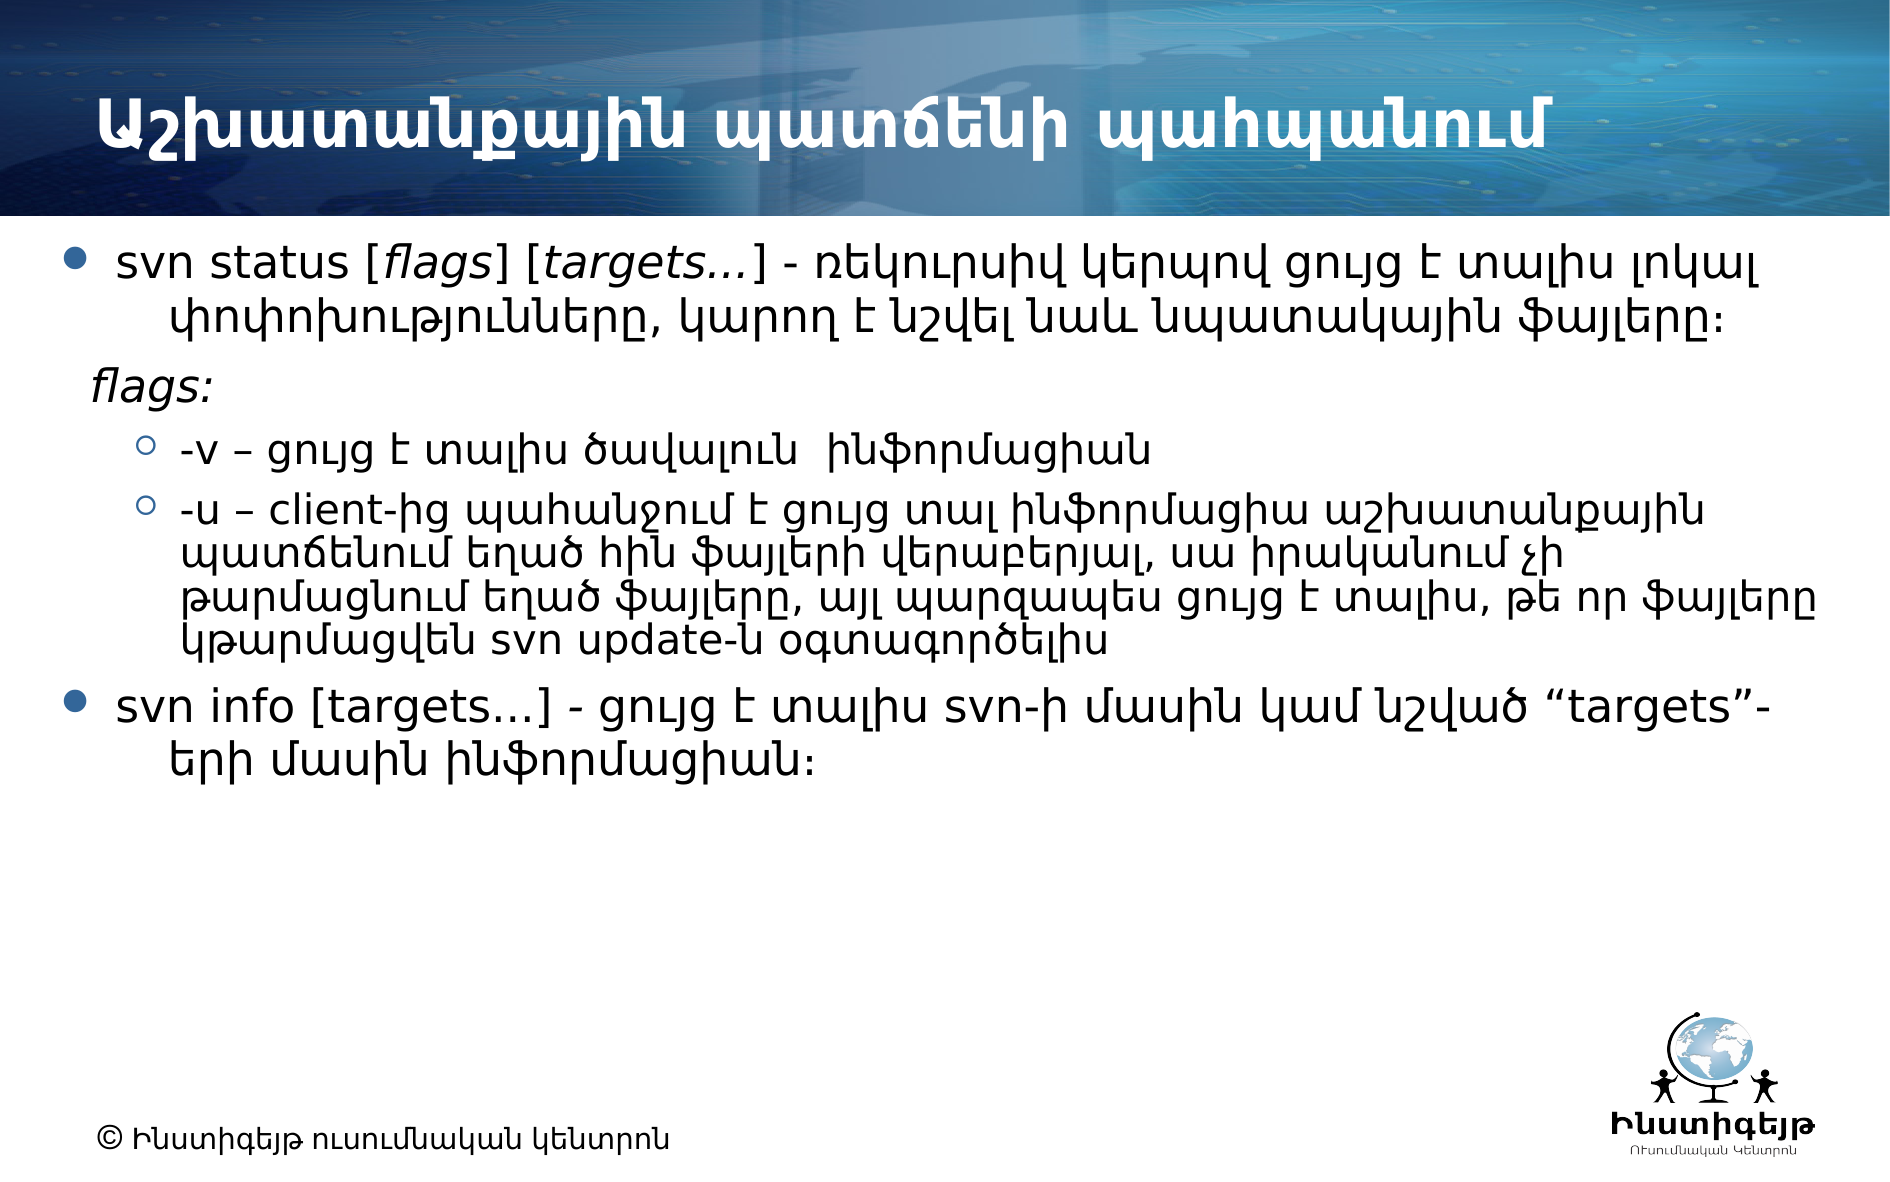

# Աշխատանքային պատճենի պահպանում
svn status [flags] [targets...] - ռեկուրսիվ կերպով ցույց է տալիս լոկալ փոփոխությունները, կարող է նշվել նաև նպատակային ֆայլերը։
 flags:
-v – ցույց է տալիս ծավալուն ինֆորմացիան
-u – client-ից պահանջում է ցույց տալ ինֆորմացիա աշխատանքային պատճենում եղած հին ֆայլերի վերաբերյալ, սա իրականում չի թարմացնում եղած ֆայլերը, այլ պարզապես ցույց է տալիս, թե որ ֆայլերը կթարմացվեն svn update-ն օգտագործելիս
svn info [targets...] - ցույց է տալիս svn-ի մասին կամ նշված “targets”-երի մասին ինֆորմացիան։